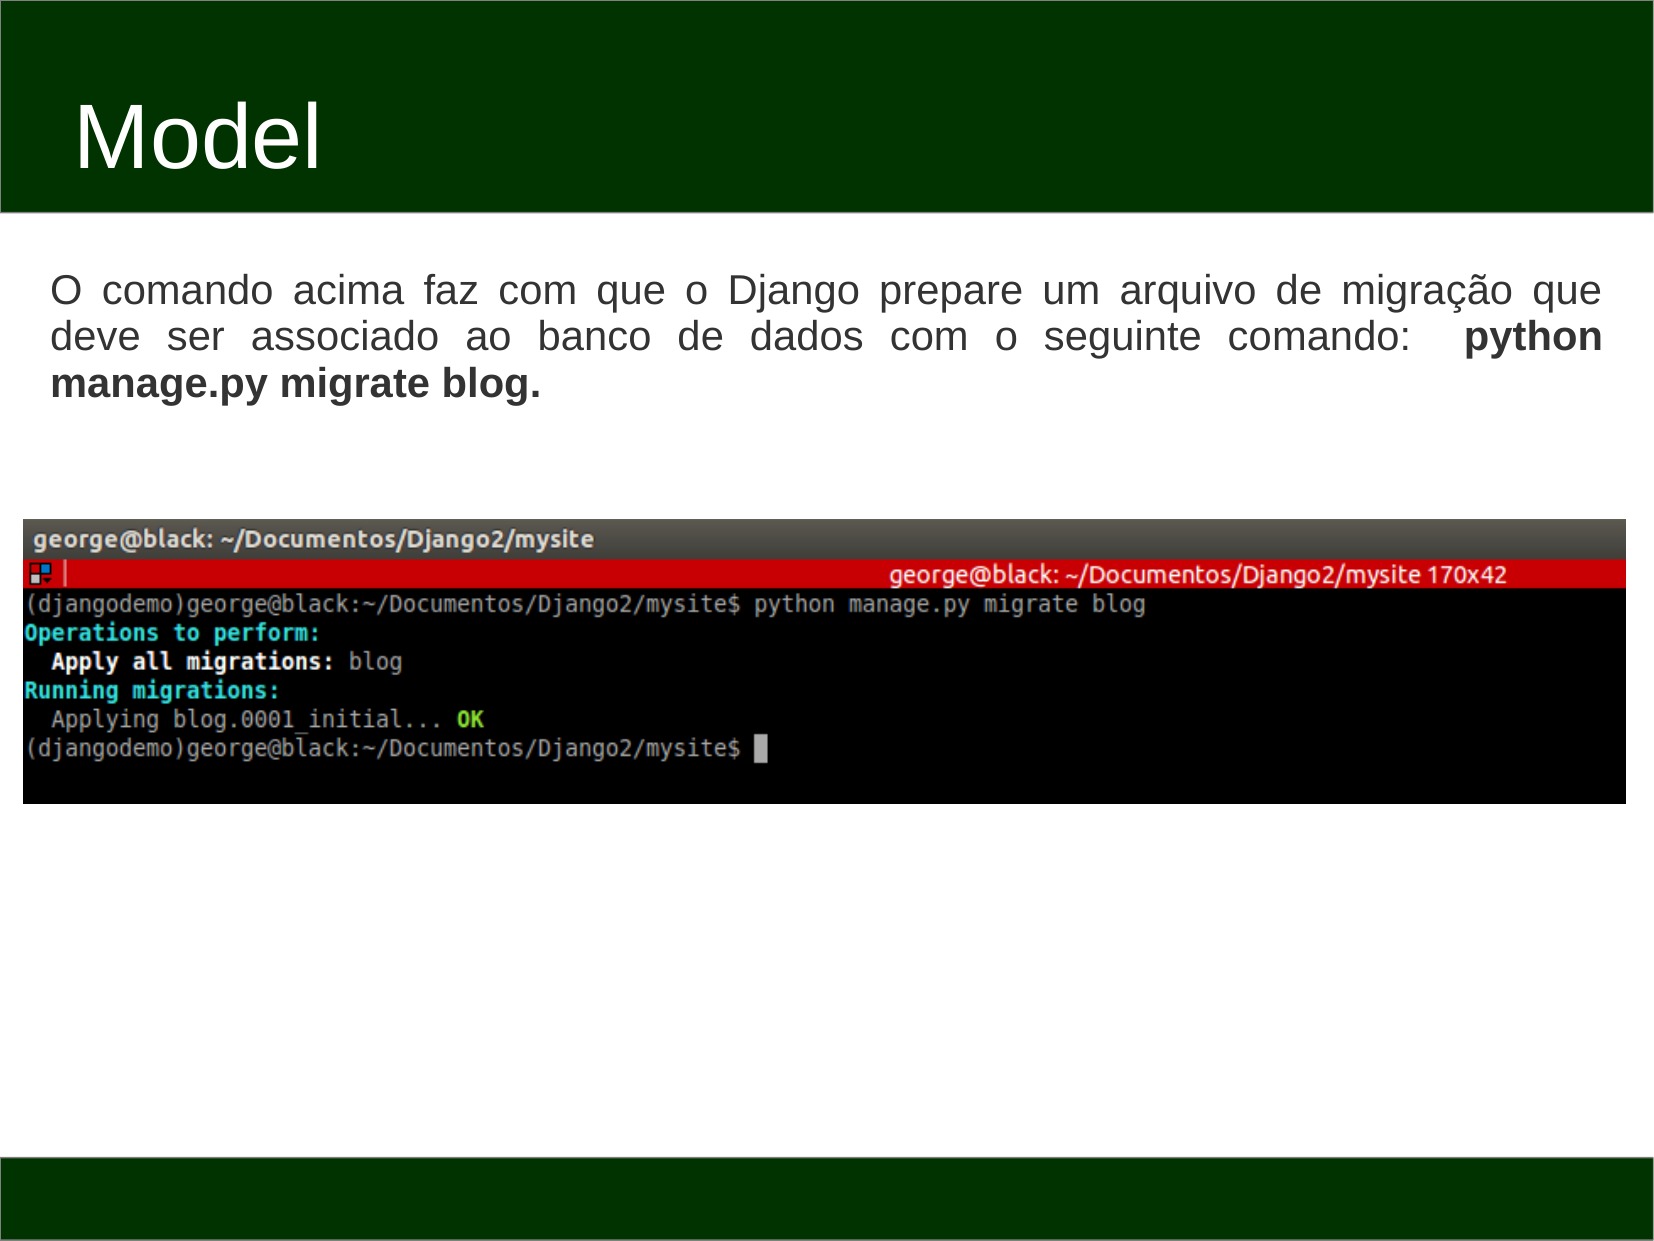

Model
O comando acima faz com que o Django prepare um arquivo de migração que deve ser associado ao banco de dados com o seguinte comando: python manage.py migrate blog.